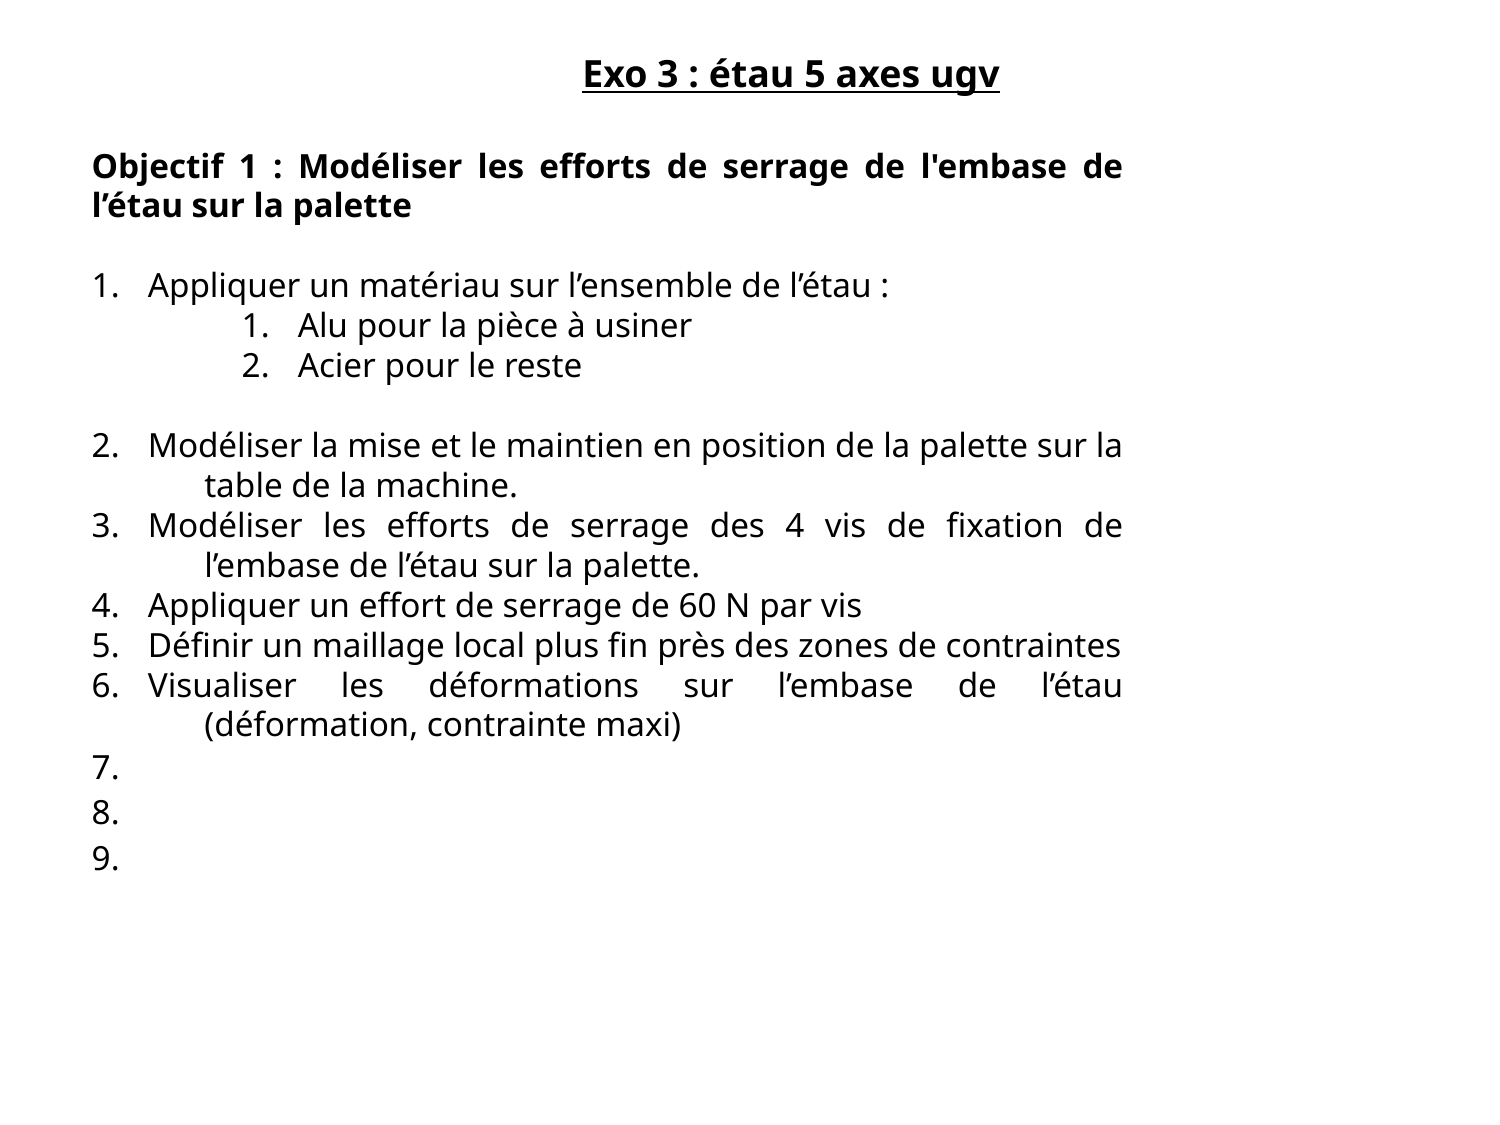

Exo 3 : étau 5 axes ugv
Objectif 1 : Modéliser les efforts de serrage de l'embase de l’étau sur la palette
Appliquer un matériau sur l’ensemble de l’étau :
Alu pour la pièce à usiner
Acier pour le reste
Modéliser la mise et le maintien en position de la palette sur la table de la machine.
Modéliser les efforts de serrage des 4 vis de fixation de l’embase de l’étau sur la palette.
Appliquer un effort de serrage de 60 N par vis
Définir un maillage local plus fin près des zones de contraintes
Visualiser les déformations sur l’embase de l’étau (déformation, contrainte maxi)